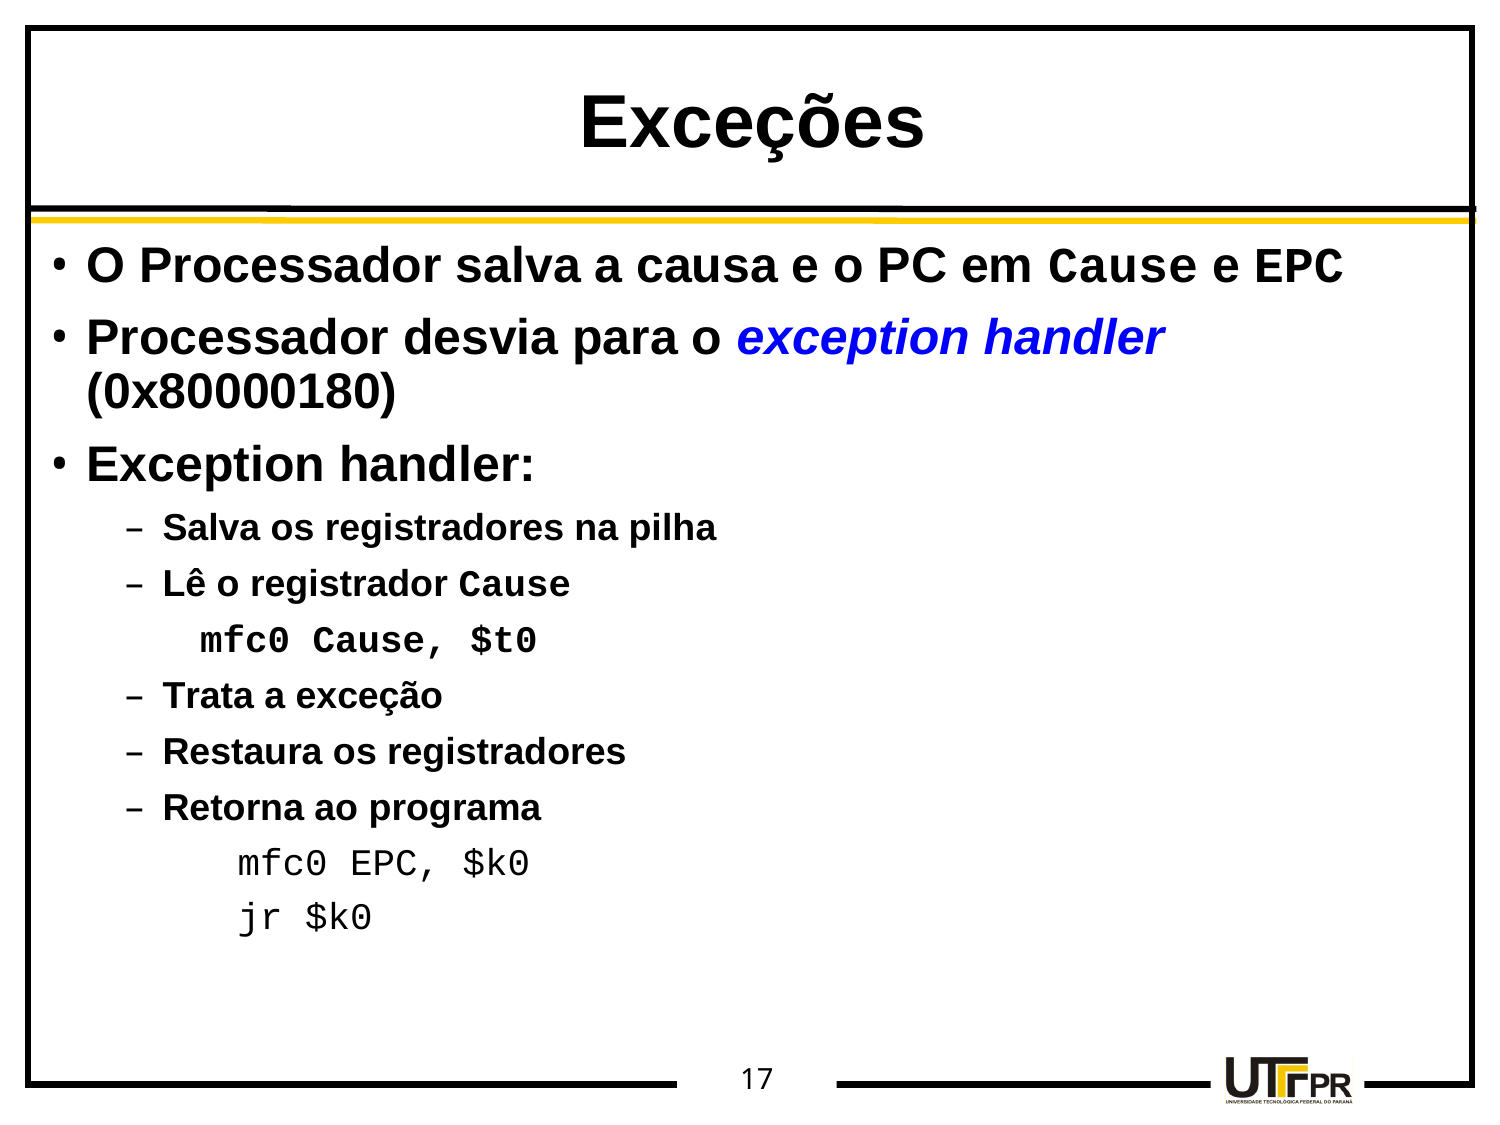

Exceções
# O Processador salva a causa e o PC em Cause e EPC
Processador desvia para o exception handler (0x80000180)
Exception handler:
Salva os registradores na pilha
Lê o registrador Cause
		mfc0 Cause, $t0
Trata a exceção
Restaura os registradores
Retorna ao programa
	mfc0 EPC, $k0
	jr $k0